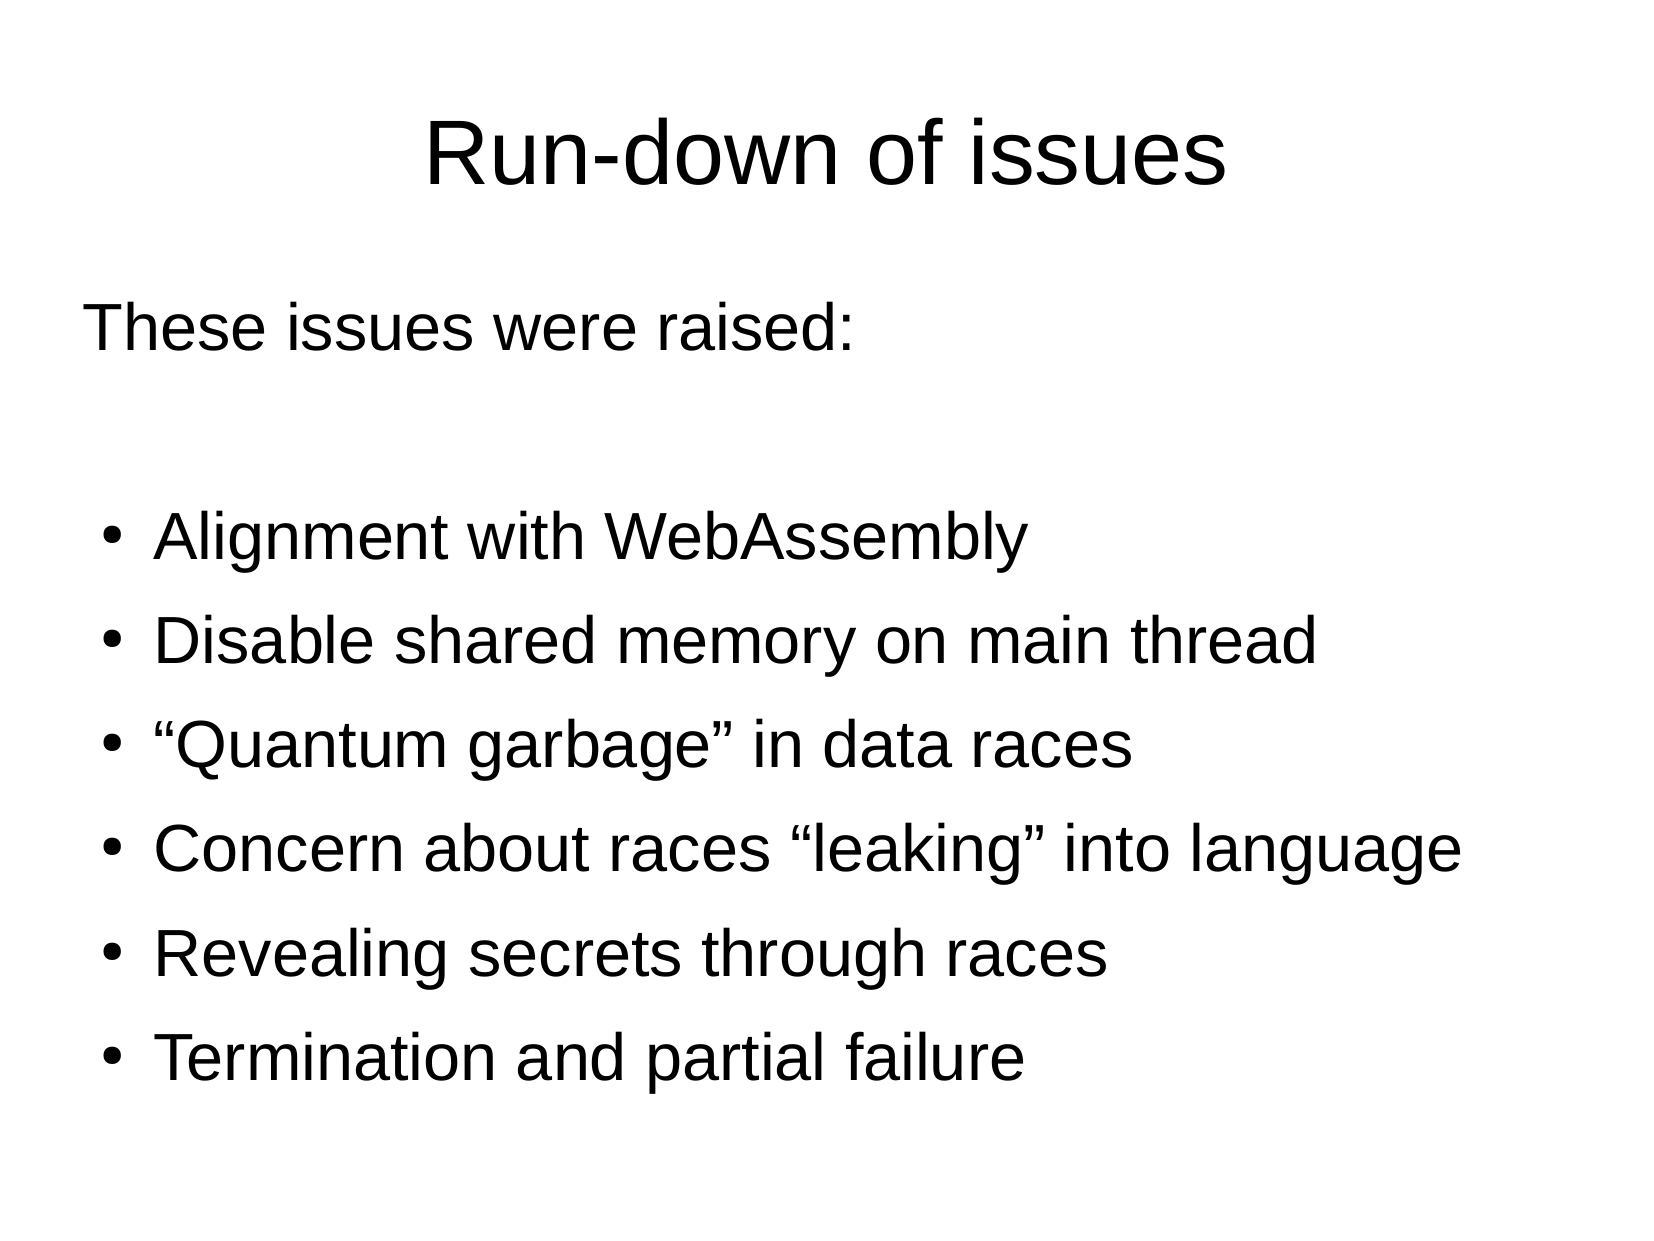

# Run-down of issues
These issues were raised:
Alignment with WebAssembly
Disable shared memory on main thread
“Quantum garbage” in data races
Concern about races “leaking” into language
Revealing secrets through races
Termination and partial failure